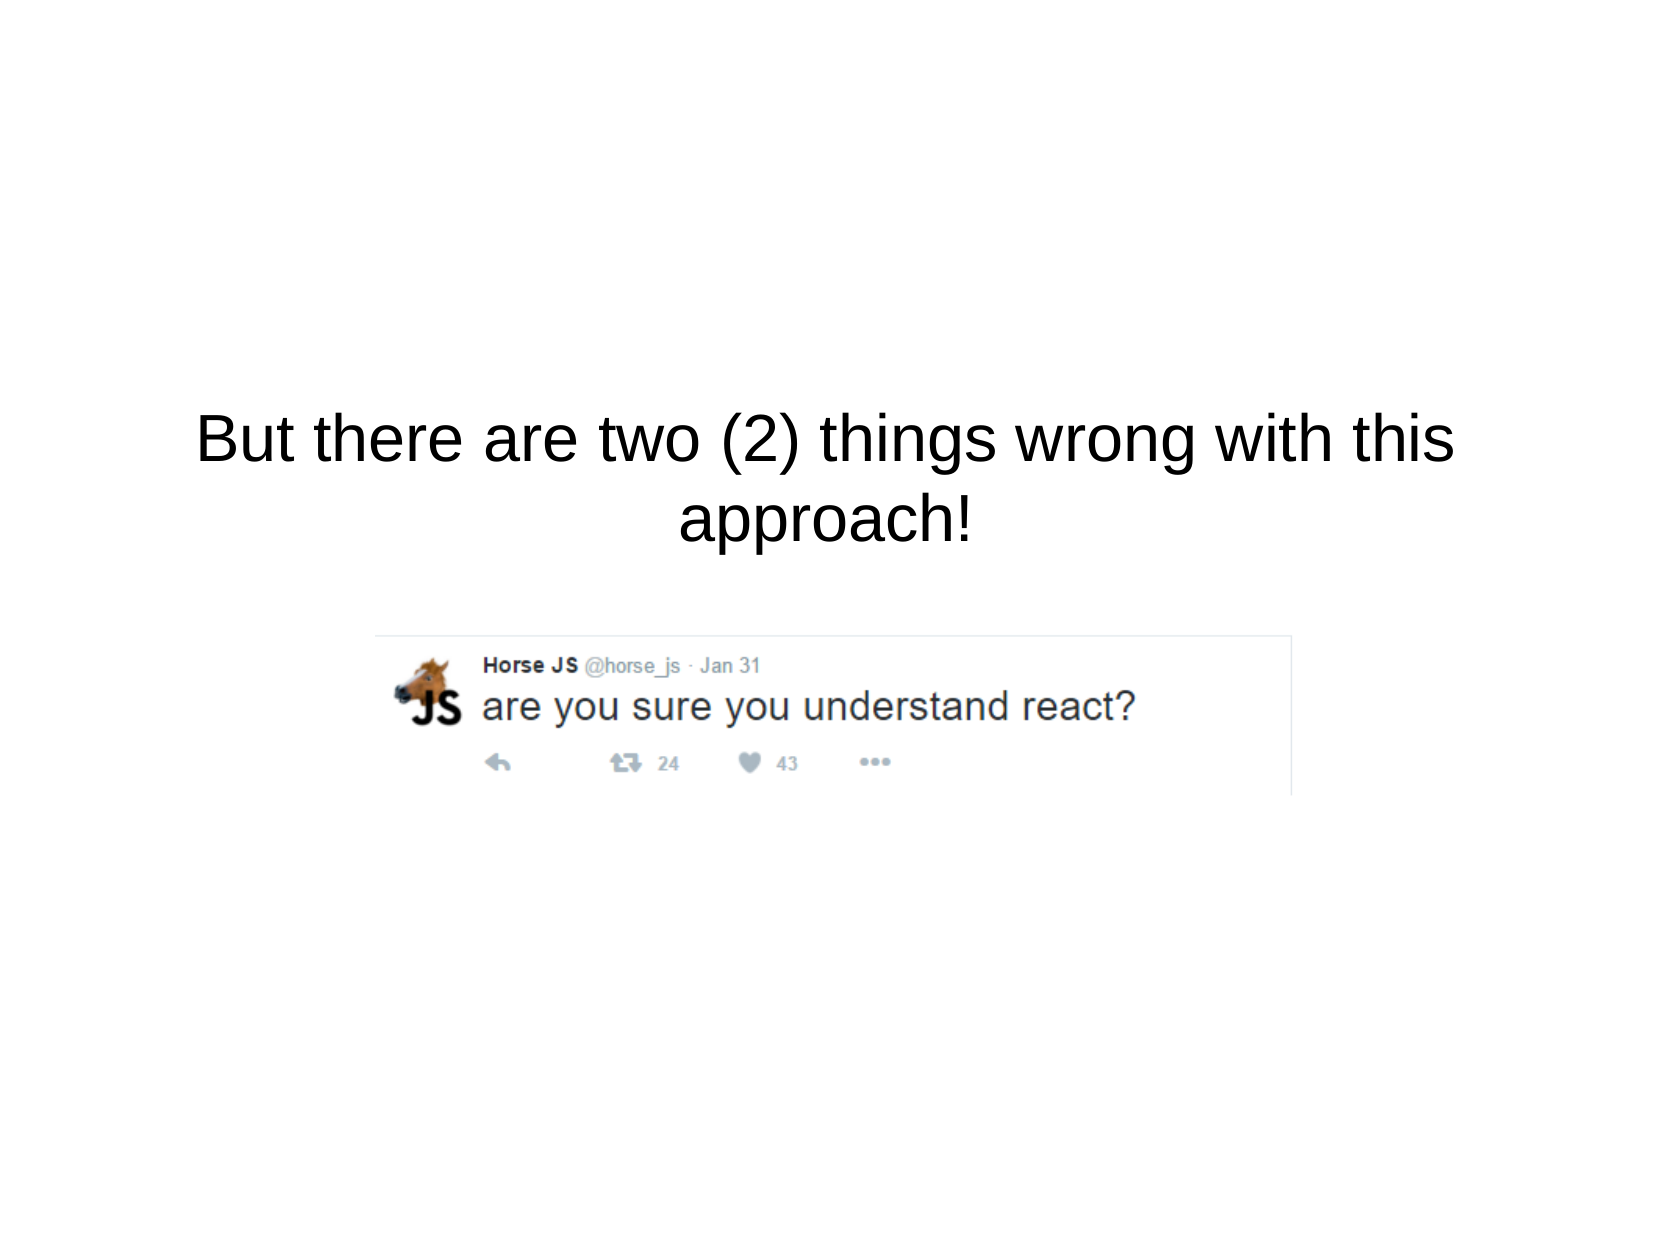

# But there are two (2) things wrong with this approach!